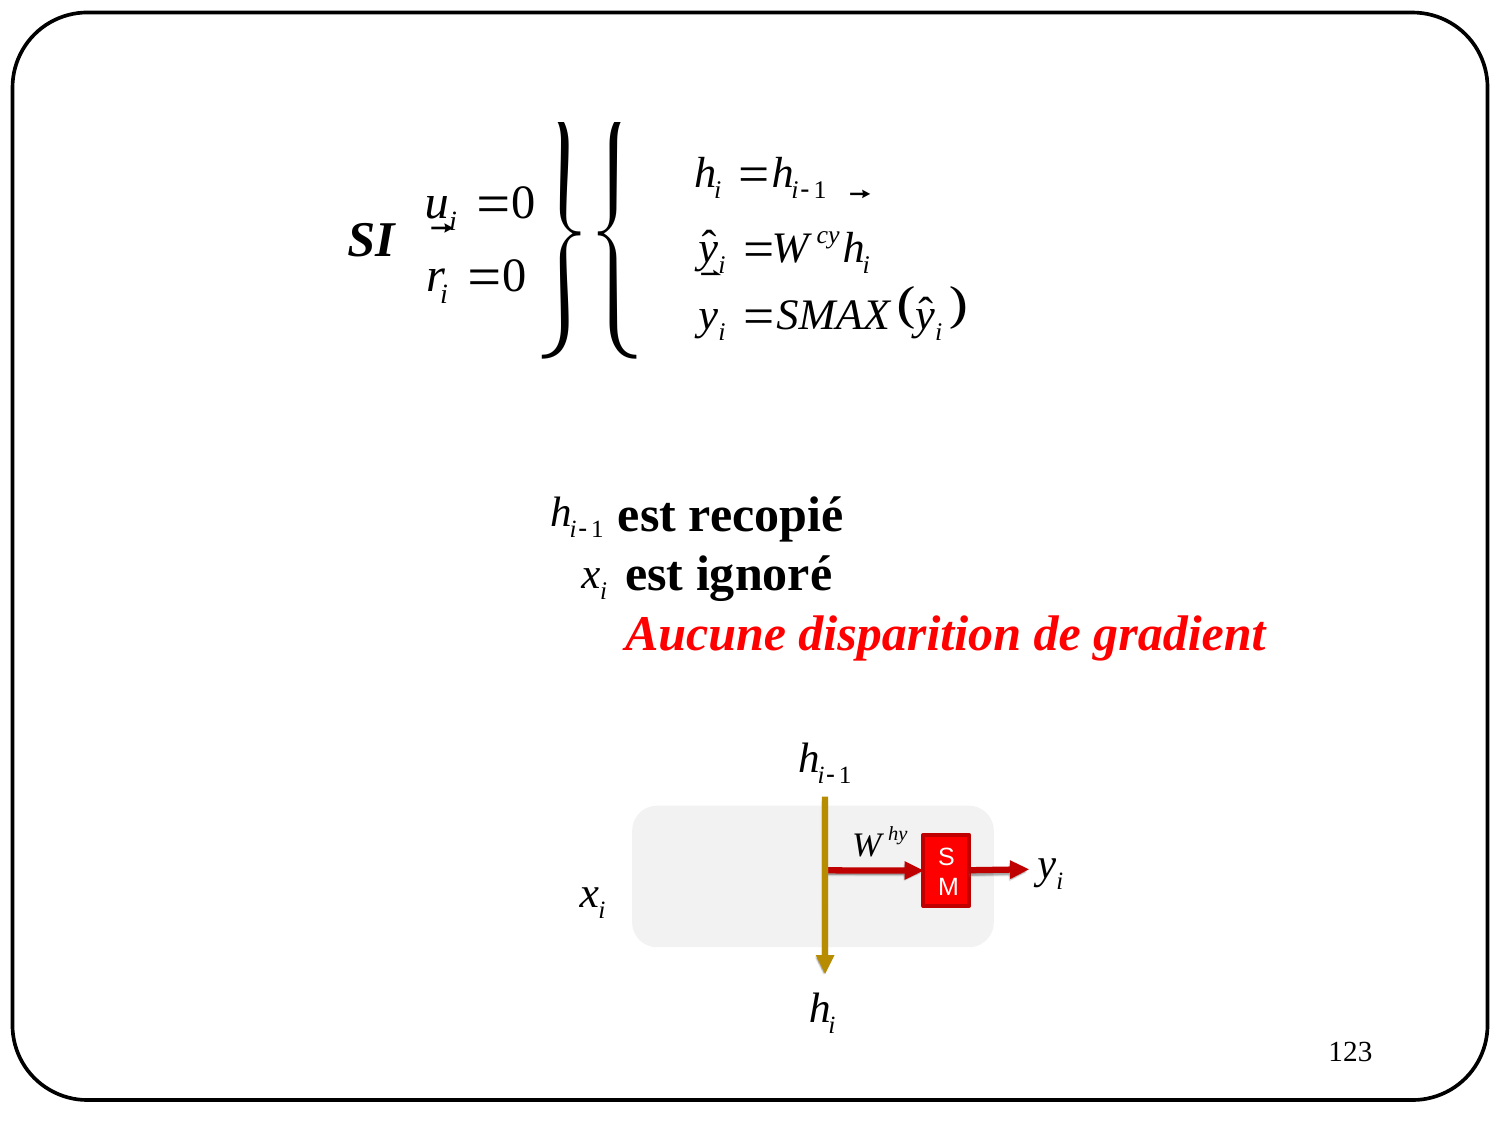

SI
est recopié
est ignoré
Aucune disparition de gradient
SM